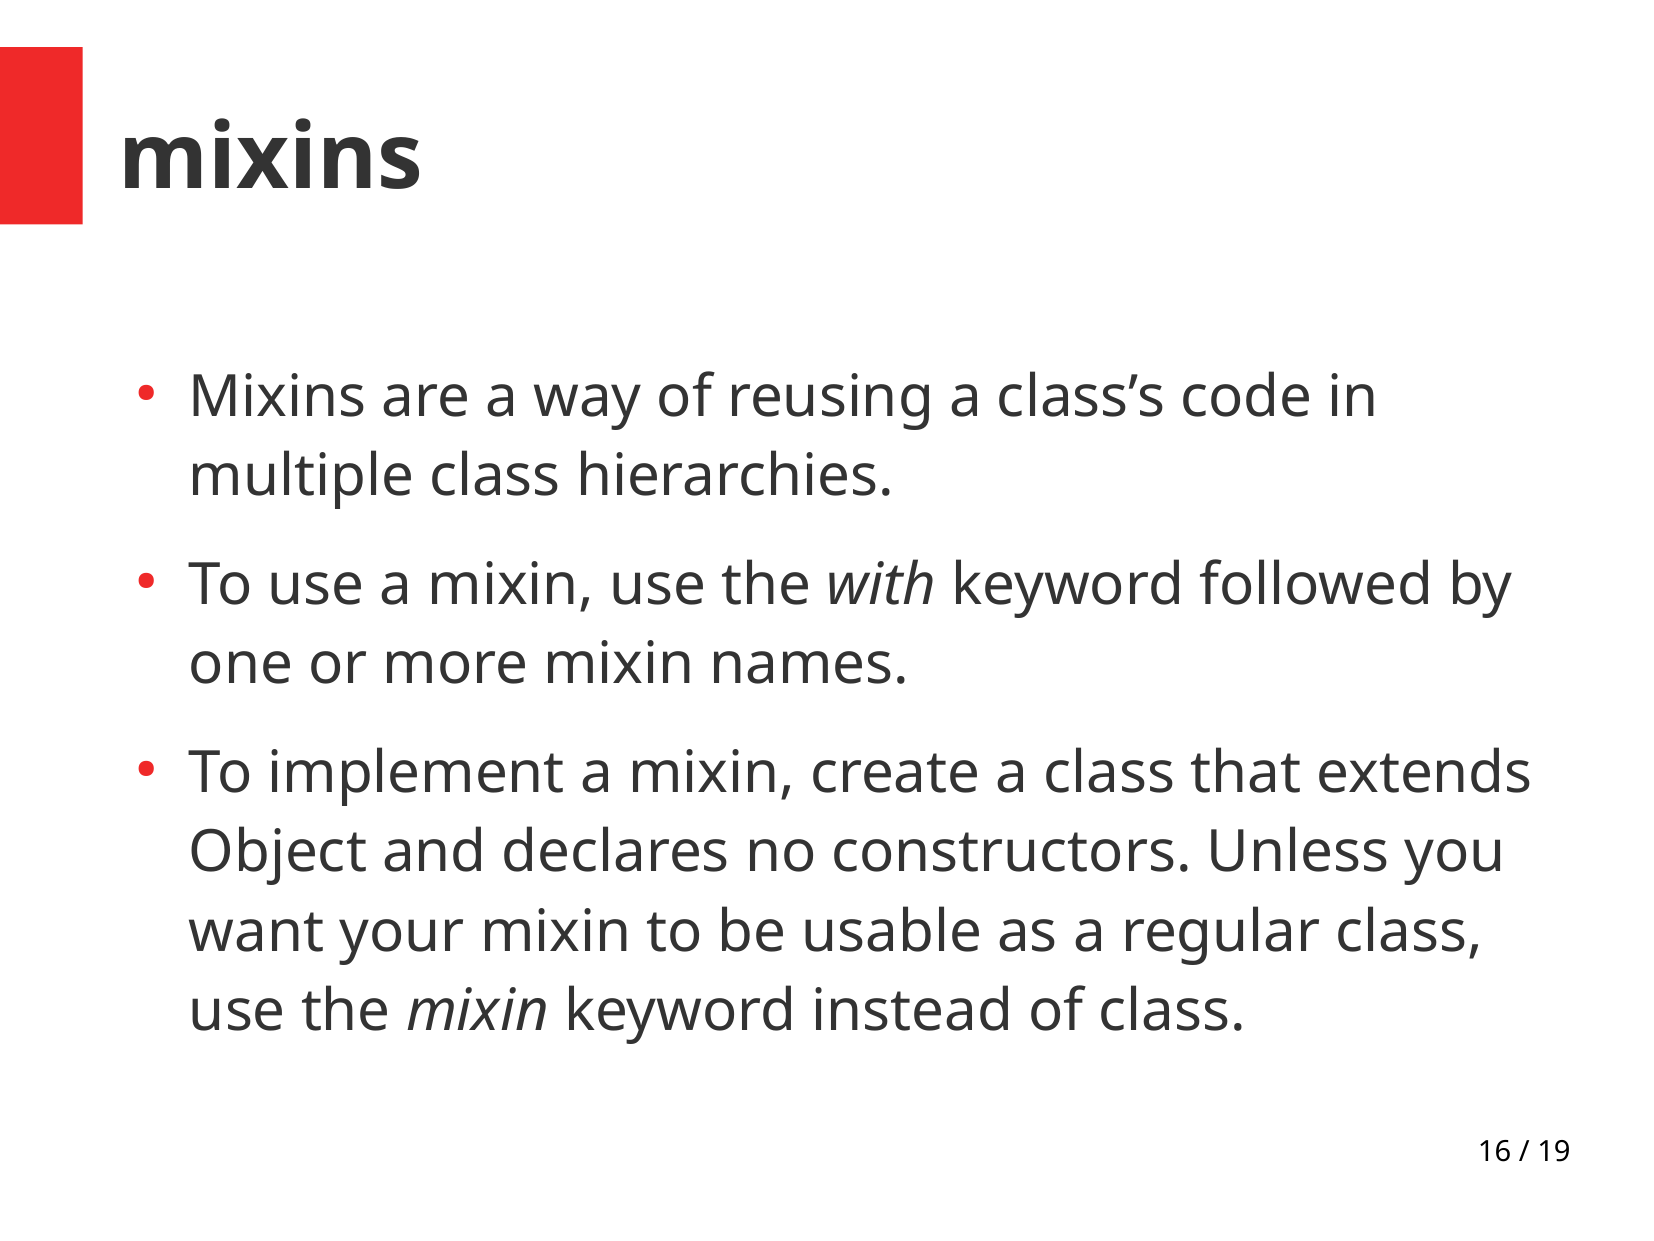

# mixins
Mixins are a way of reusing a class’s code in multiple class hierarchies.
To use a mixin, use the with keyword followed by one or more mixin names.
To implement a mixin, create a class that extends Object and declares no constructors. Unless you want your mixin to be usable as a regular class, use the mixin keyword instead of class.
16